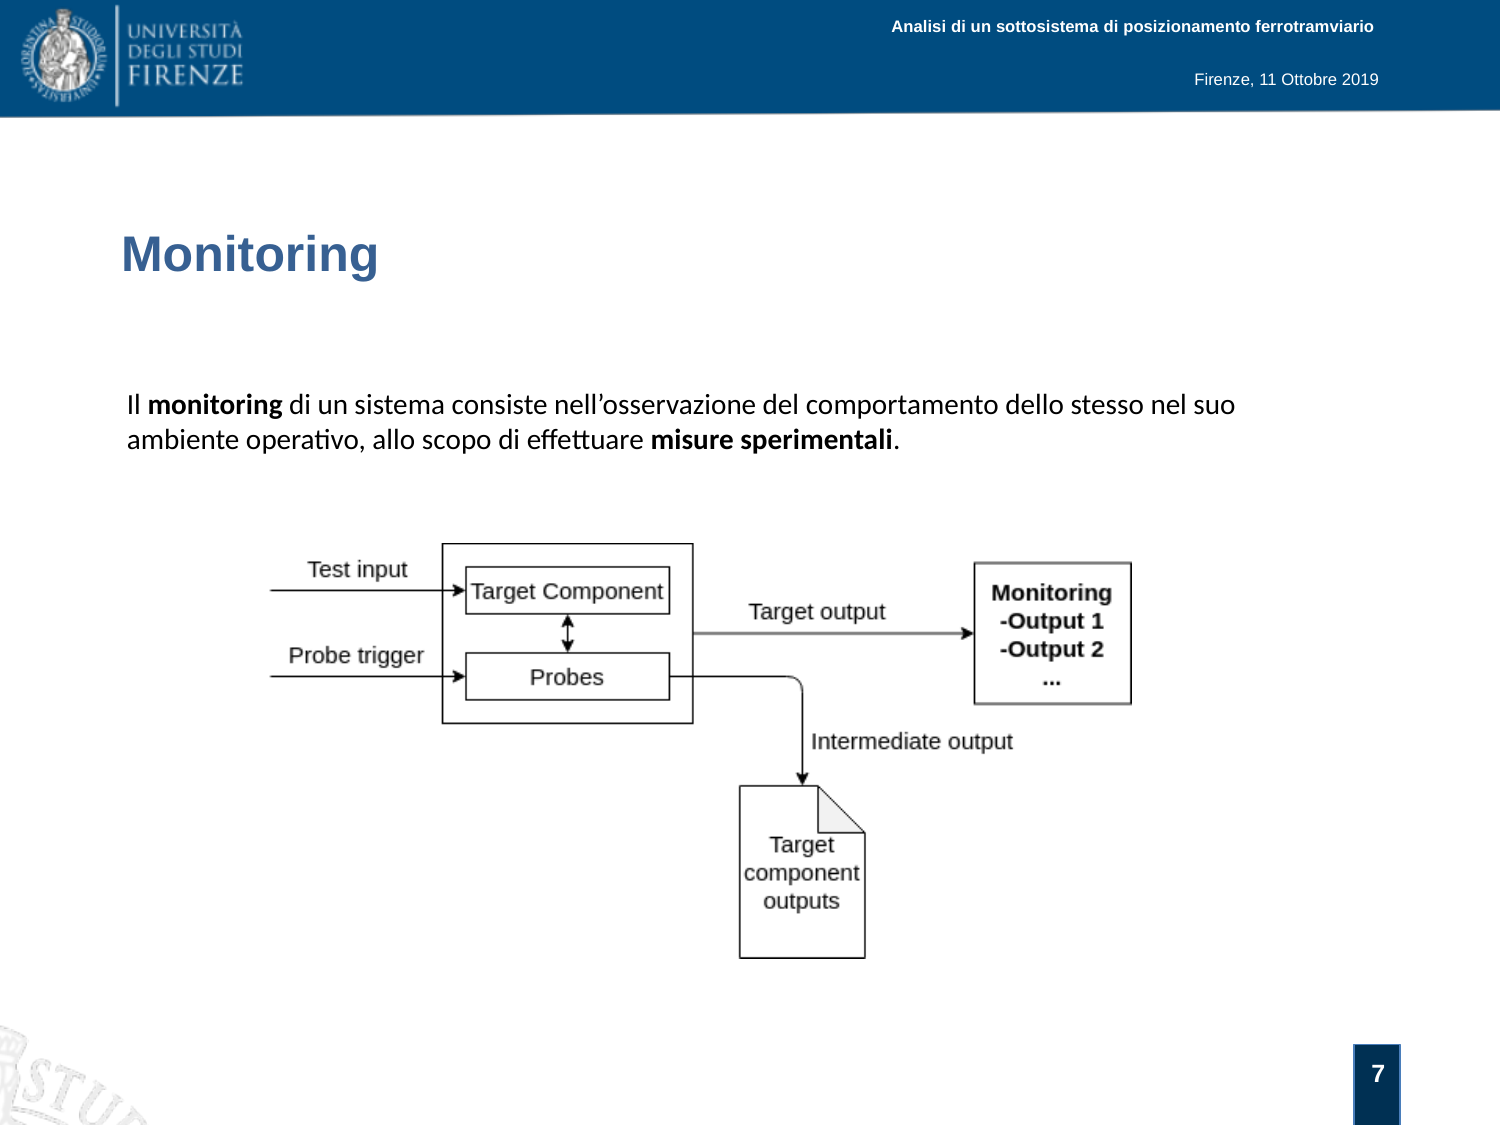

Analisi di un sottosistema di posizionamento ferrotramviario
Firenze, 11 Ottobre 2019
Monitoring
Il monitoring di un sistema consiste nell’osservazione del comportamento dello stesso nel suo ambiente operativo, allo scopo di effettuare misure sperimentali.